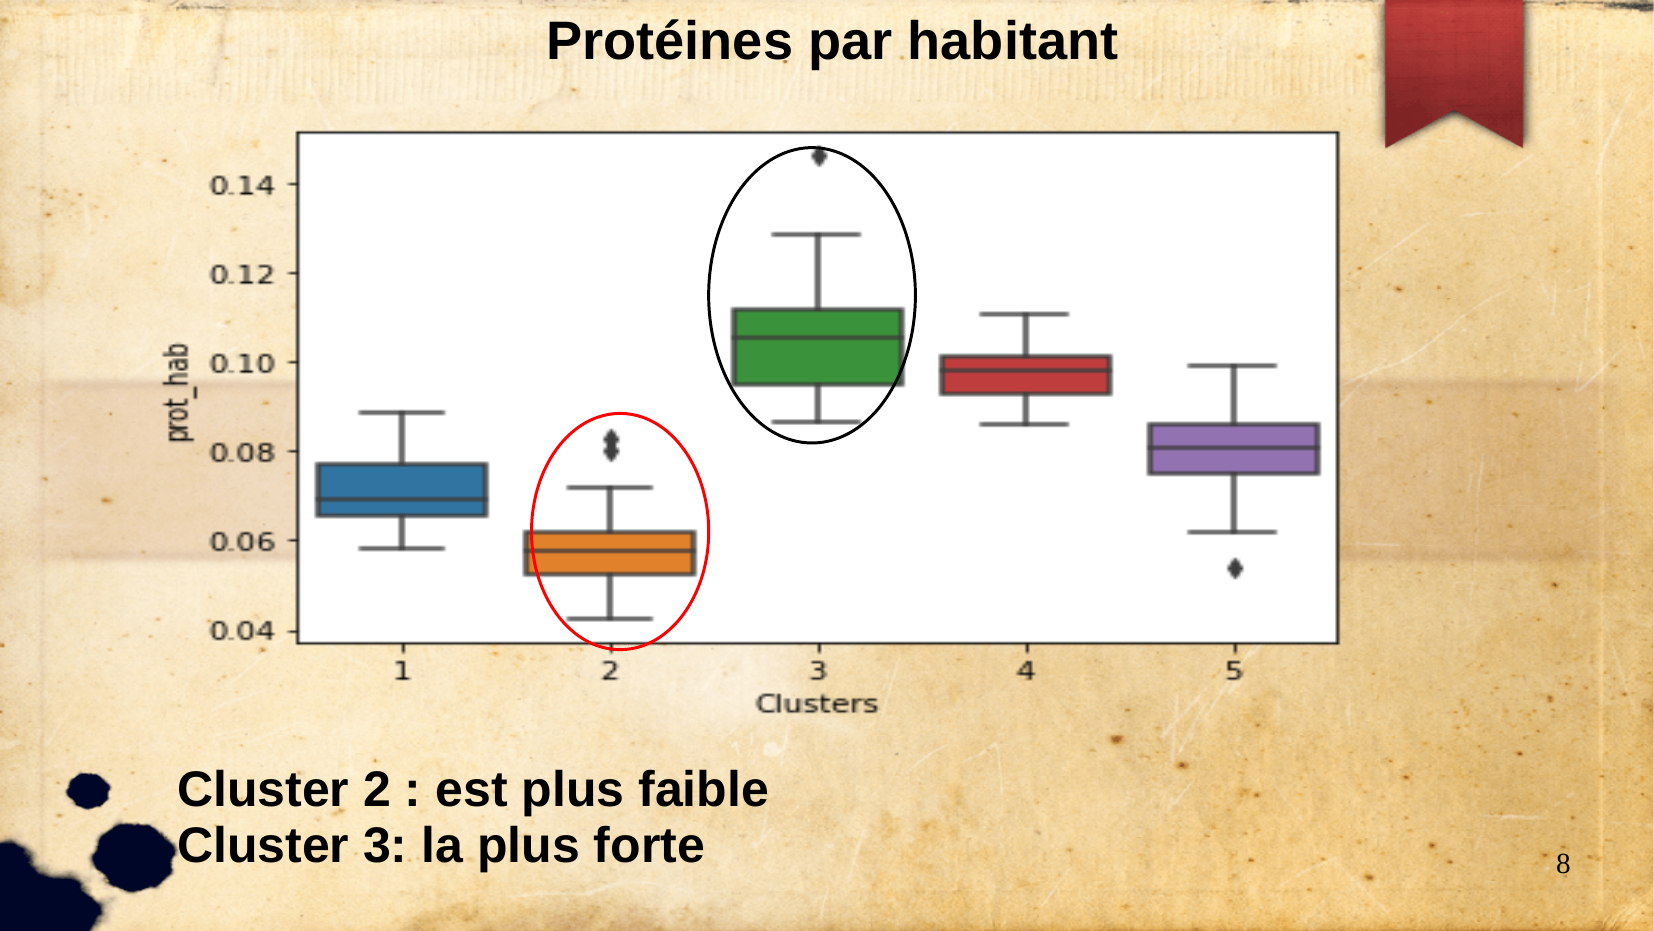

# Protéines par habitant
Cluster 2 : est plus faible
Cluster 3: la plus forte
8